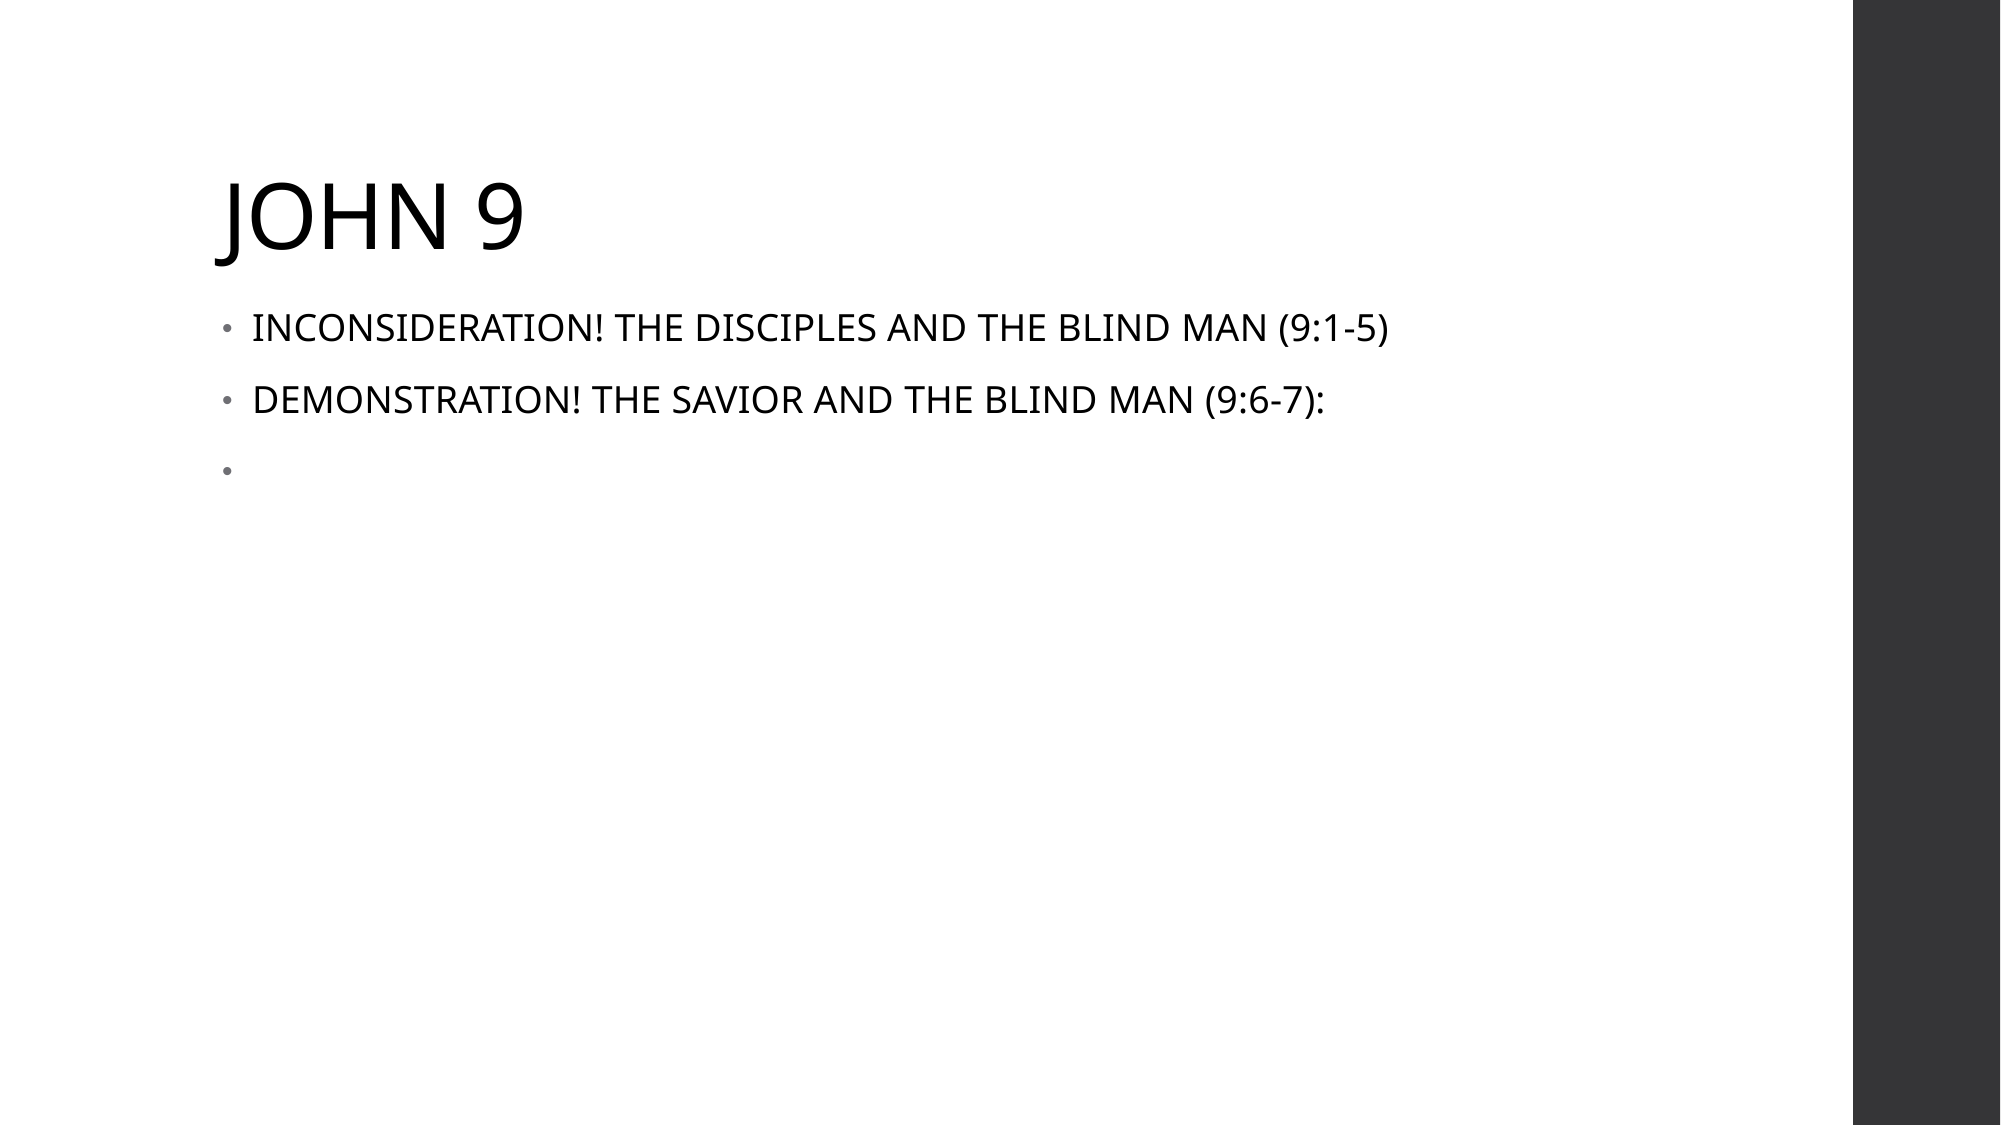

# JOHN 9
INCONSIDERATION! THE DISCIPLES AND THE BLIND MAN (9:1-5)
DEMONSTRATION! THE SAVIOR AND THE BLIND MAN (9:6-7):